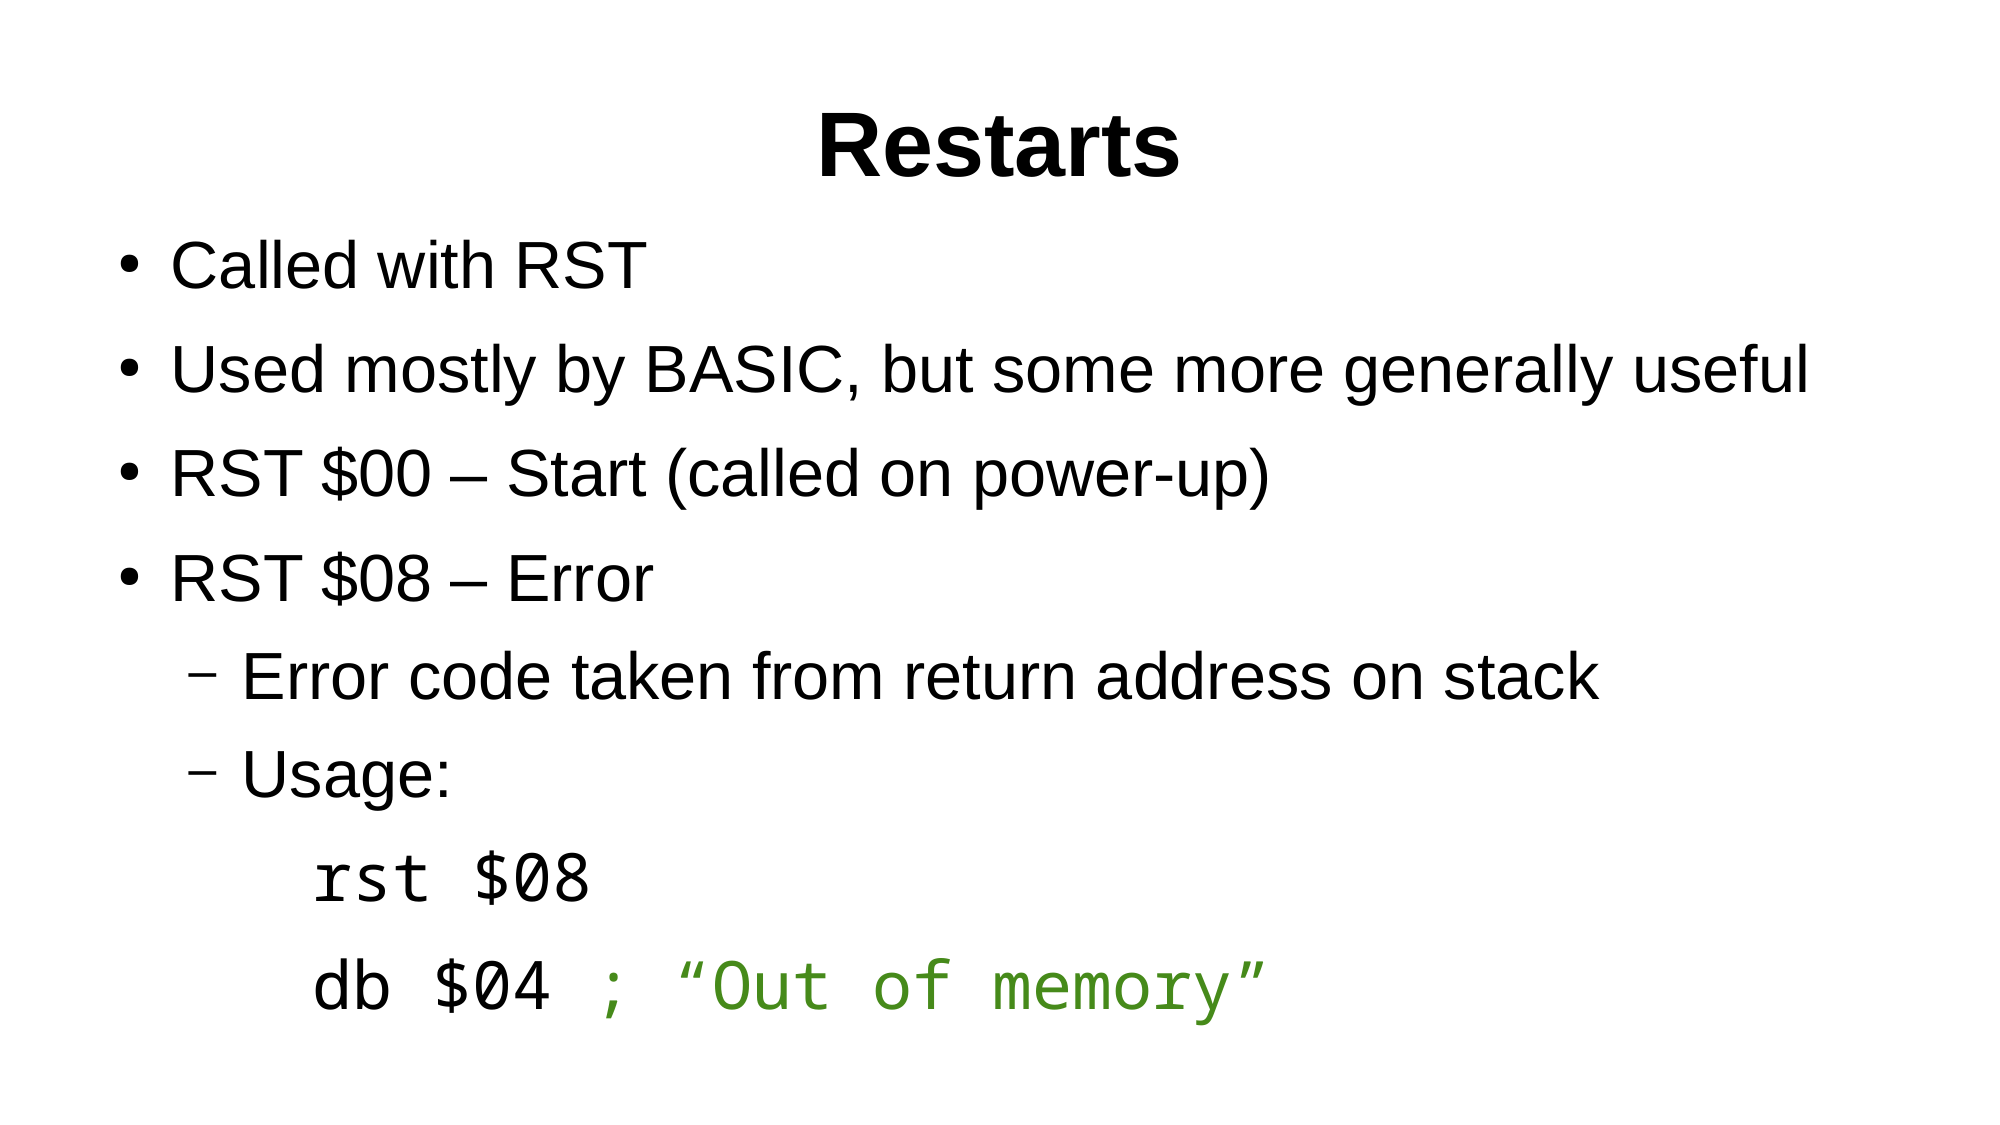

# Restarts
Called with RST
Used mostly by BASIC, but some more generally useful
RST $00 – Start (called on power-up)
RST $08 – Error
Error code taken from return address on stack
Usage:
rst $08
db $04 ; “Out of memory”